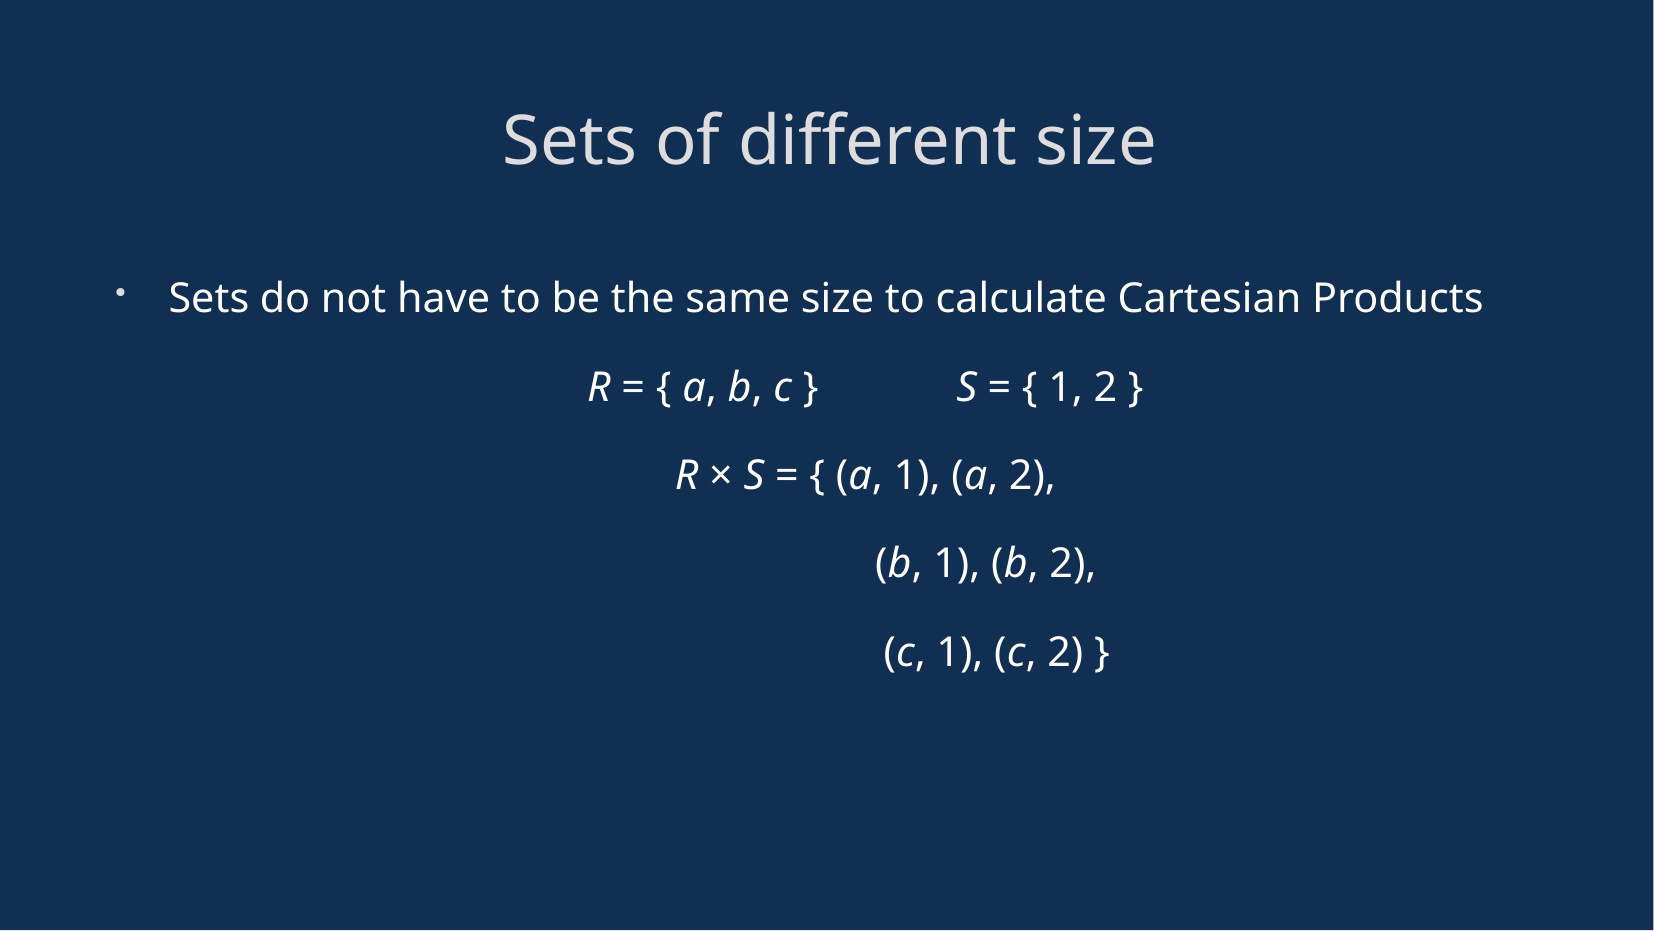

# Sets of different size
Sets do not have to be the same size to calculate Cartesian Products
R = { a, b, c }		S = { 1, 2 }
R × S = { (a, 1), (a, 2),
 (b, 1), (b, 2),
 (c, 1), (c, 2) }